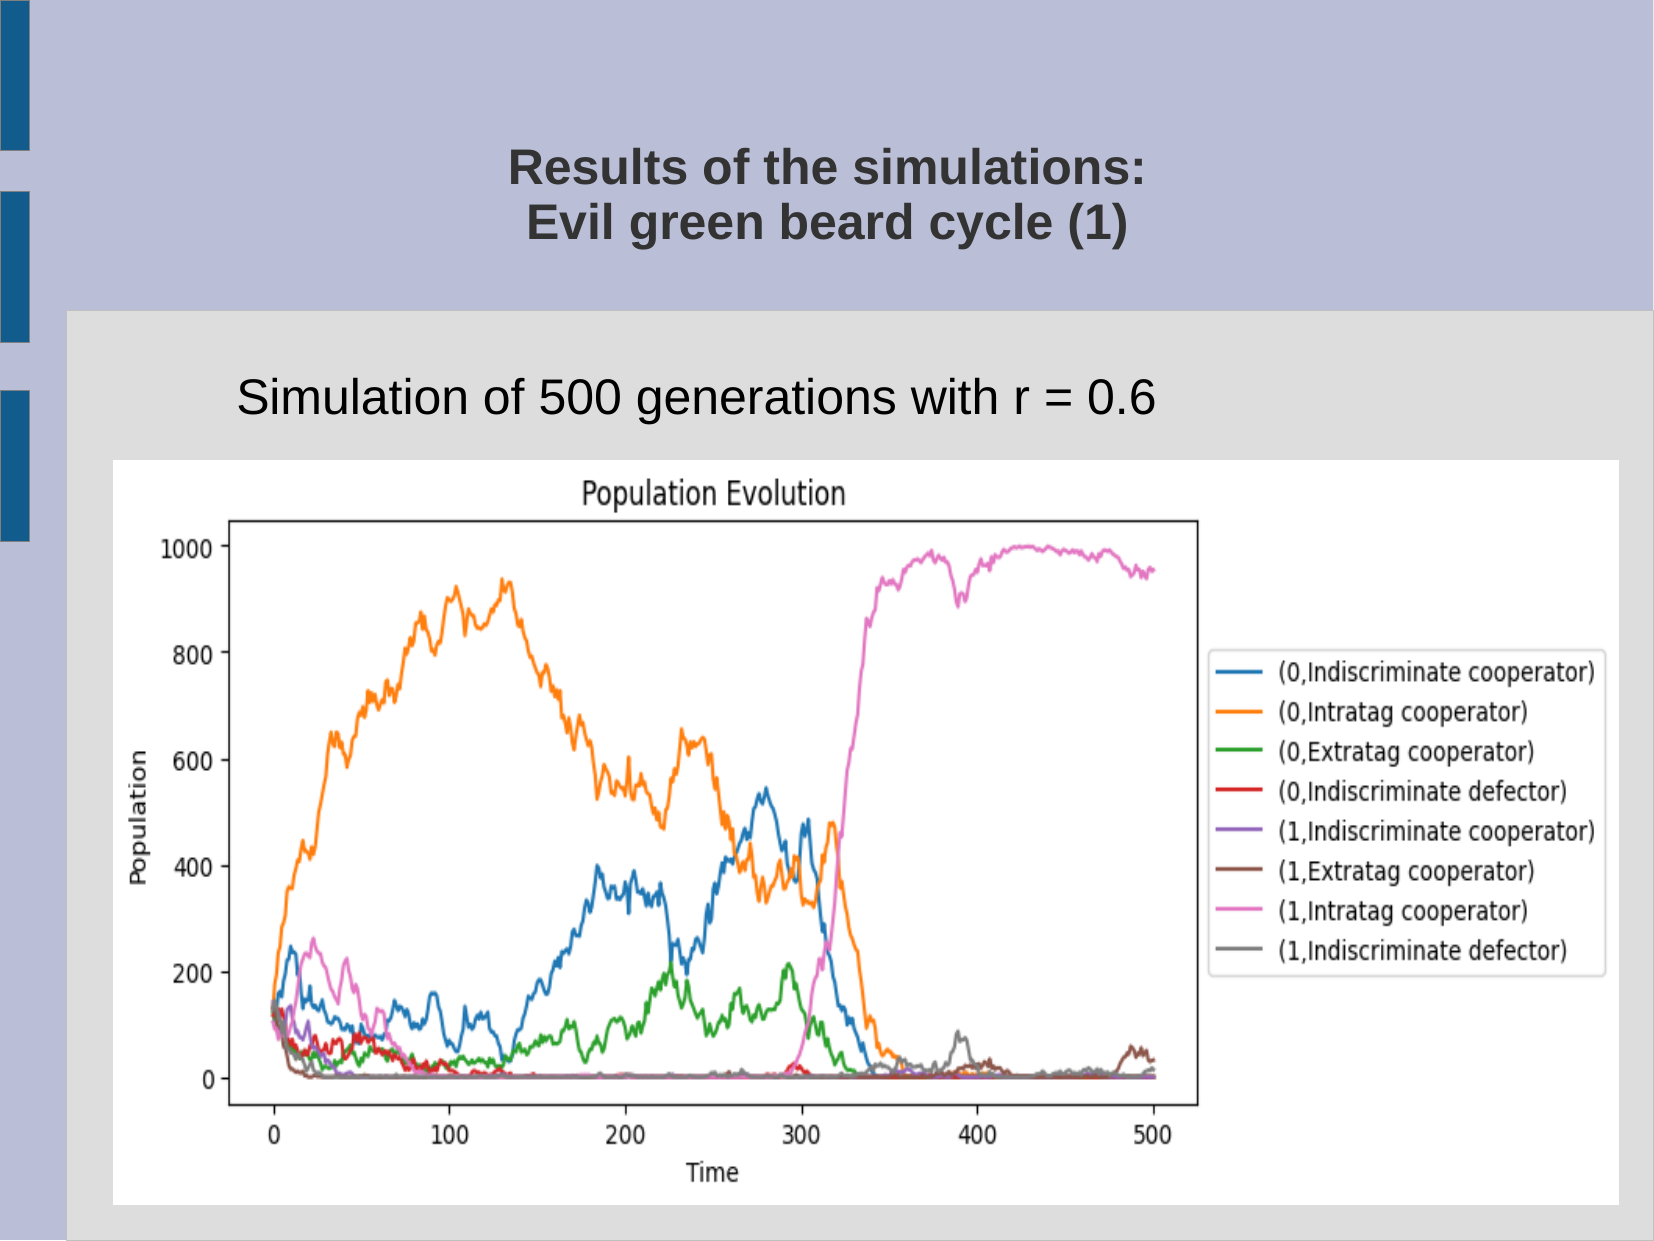

# Results of the simulations: Evil green beard cycle (1)
Simulation of 500 generations with r = 0.6